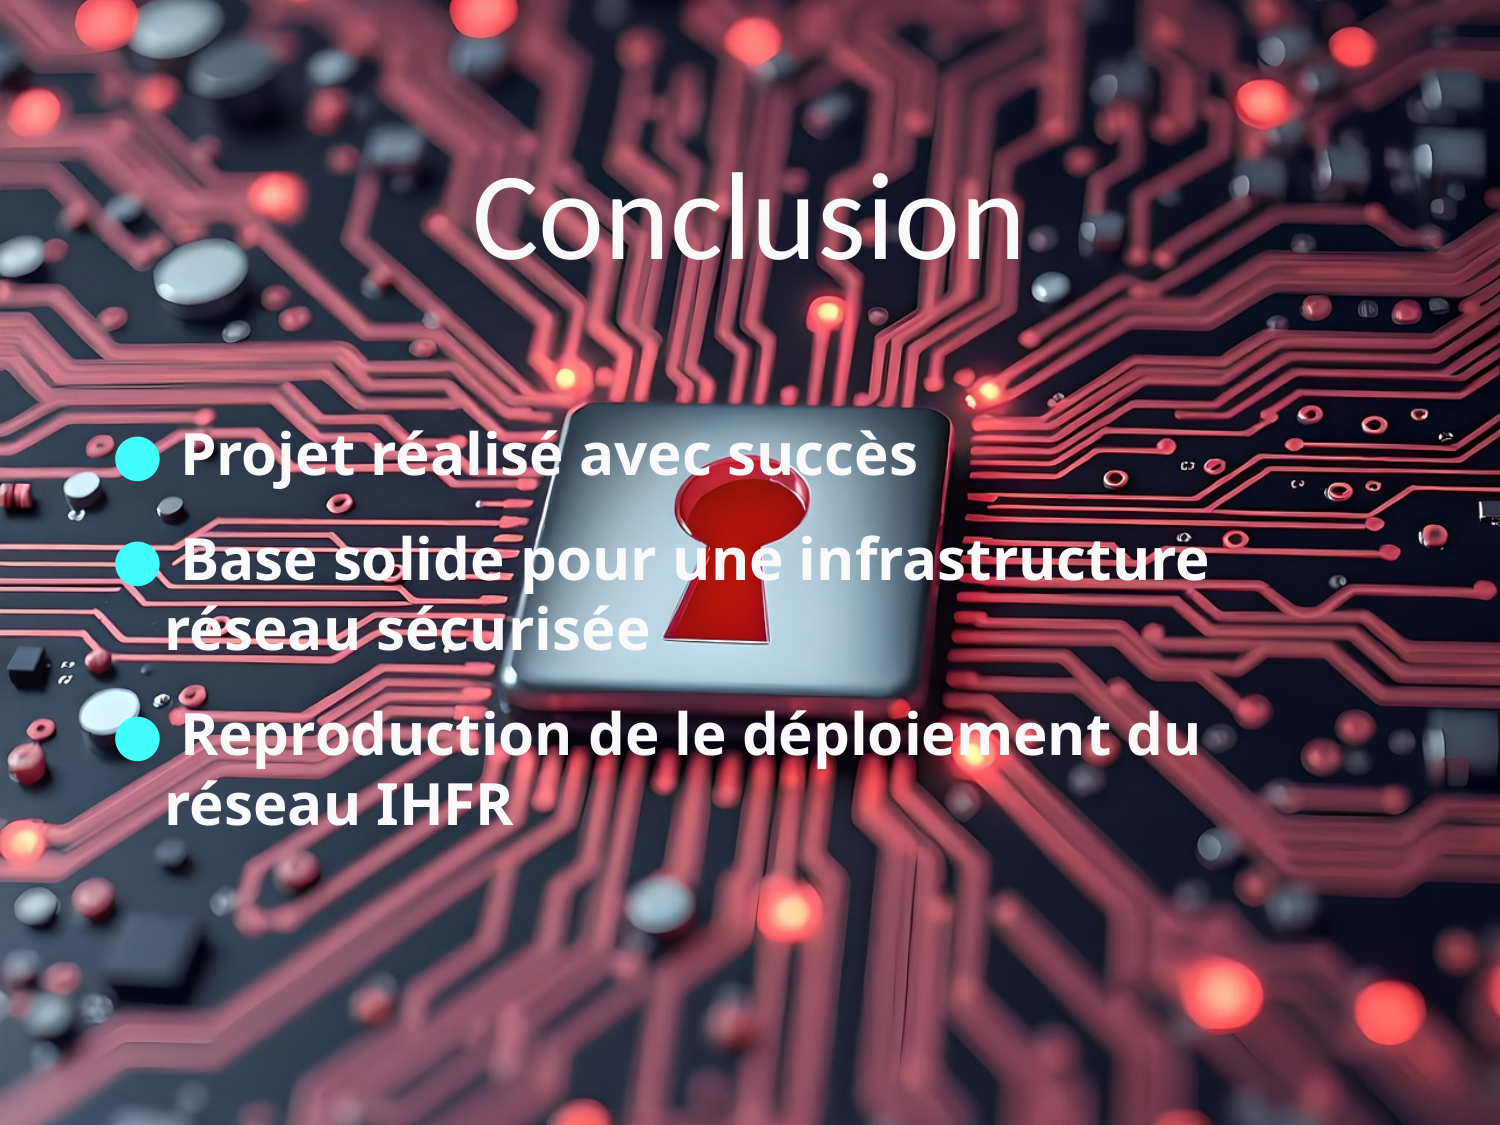

Conclusion
 Projet réalisé avec succès
 Base solide pour une infrastructure réseau sécurisée
 Reproduction de le déploiement du réseau IHFR